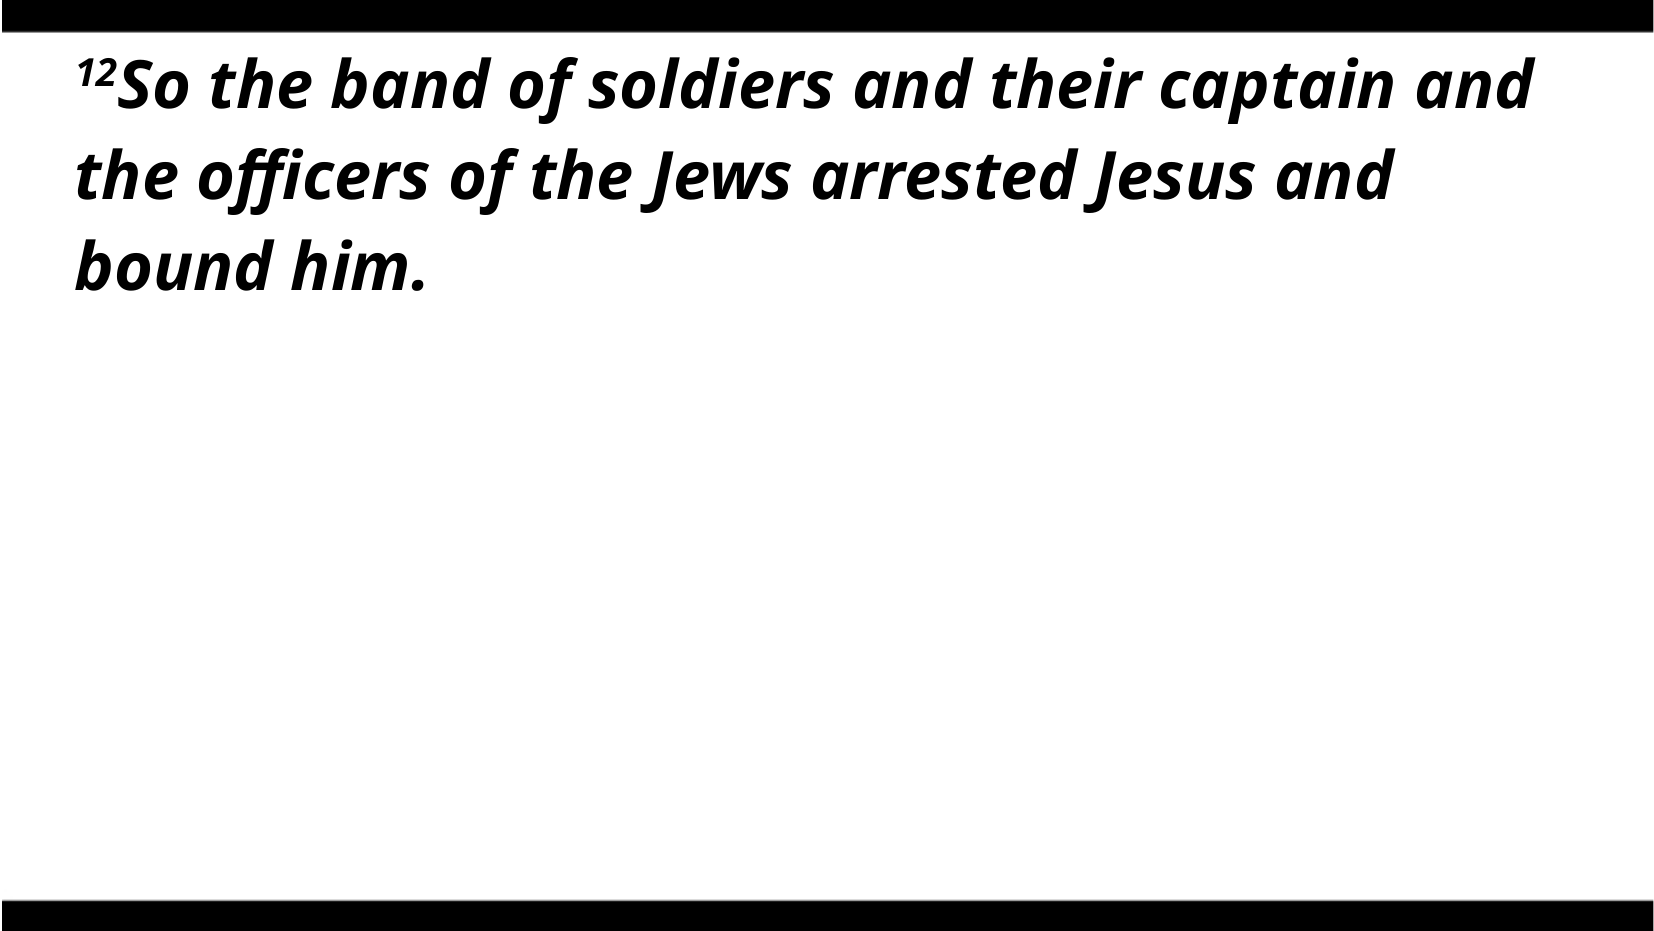

12So the band of soldiers and their captain and the officers of the Jews arrested Jesus and bound him.